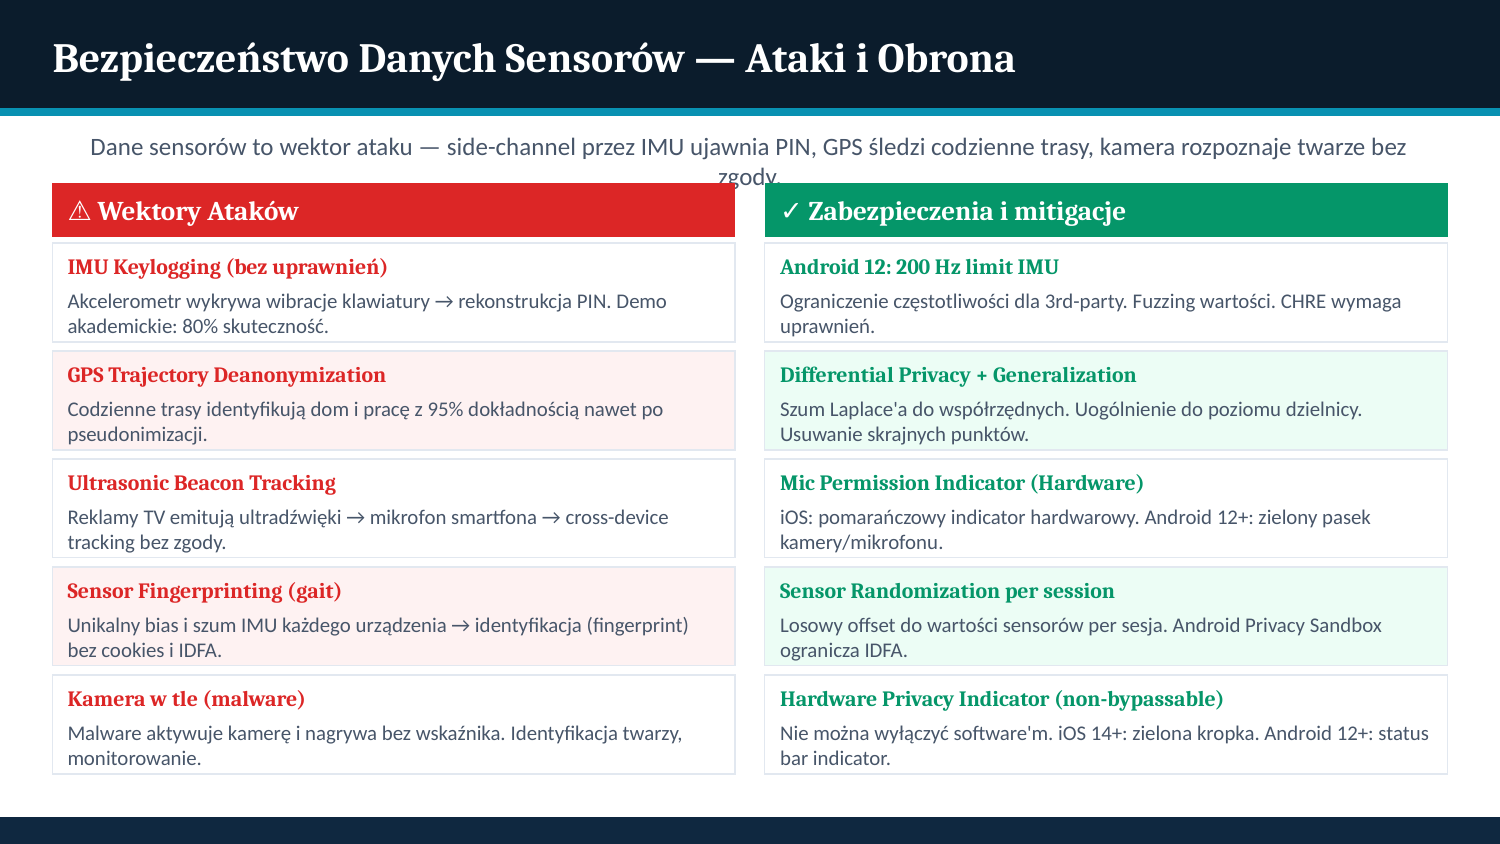

Bezpieczeństwo Danych Sensorów — Ataki i Obrona
Dane sensorów to wektor ataku — side-channel przez IMU ujawnia PIN, GPS śledzi codzienne trasy, kamera rozpoznaje twarze bez zgody.
⚠ Wektory Ataków
✓ Zabezpieczenia i mitigacje
IMU Keylogging (bez uprawnień)
Android 12: 200 Hz limit IMU
Akcelerometr wykrywa wibracje klawiatury → rekonstrukcja PIN. Demo akademickie: 80% skuteczność.
Ograniczenie częstotliwości dla 3rd-party. Fuzzing wartości. CHRE wymaga uprawnień.
GPS Trajectory Deanonymization
Differential Privacy + Generalization
Codzienne trasy identyfikują dom i pracę z 95% dokładnością nawet po pseudonimizacji.
Szum Laplace'a do współrzędnych. Uogólnienie do poziomu dzielnicy. Usuwanie skrajnych punktów.
Ultrasonic Beacon Tracking
Mic Permission Indicator (Hardware)
Reklamy TV emitują ultradźwięki → mikrofon smartfona → cross-device tracking bez zgody.
iOS: pomarańczowy indicator hardwarowy. Android 12+: zielony pasek kamery/mikrofonu.
Sensor Fingerprinting (gait)
Sensor Randomization per session
Unikalny bias i szum IMU każdego urządzenia → identyfikacja (fingerprint) bez cookies i IDFA.
Losowy offset do wartości sensorów per sesja. Android Privacy Sandbox ogranicza IDFA.
Kamera w tle (malware)
Hardware Privacy Indicator (non-bypassable)
Malware aktywuje kamerę i nagrywa bez wskaźnika. Identyfikacja twarzy, monitorowanie.
Nie można wyłączyć software'm. iOS 14+: zielona kropka. Android 12+: status bar indicator.